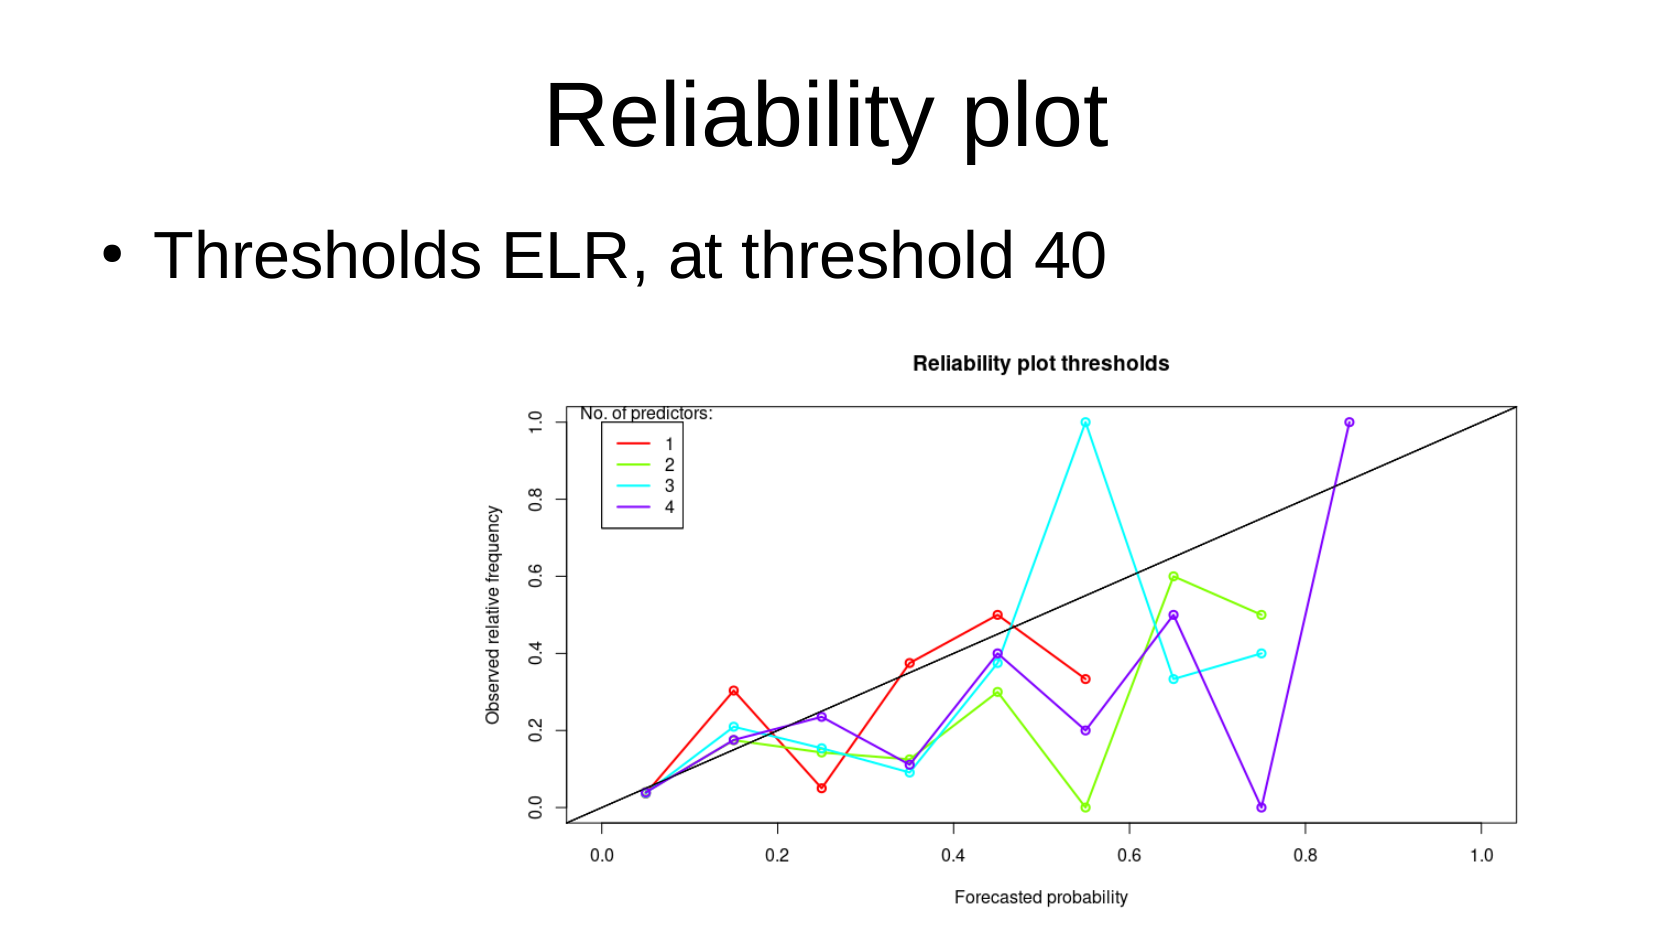

# Reliability plot
Thresholds ELR, at threshold 40